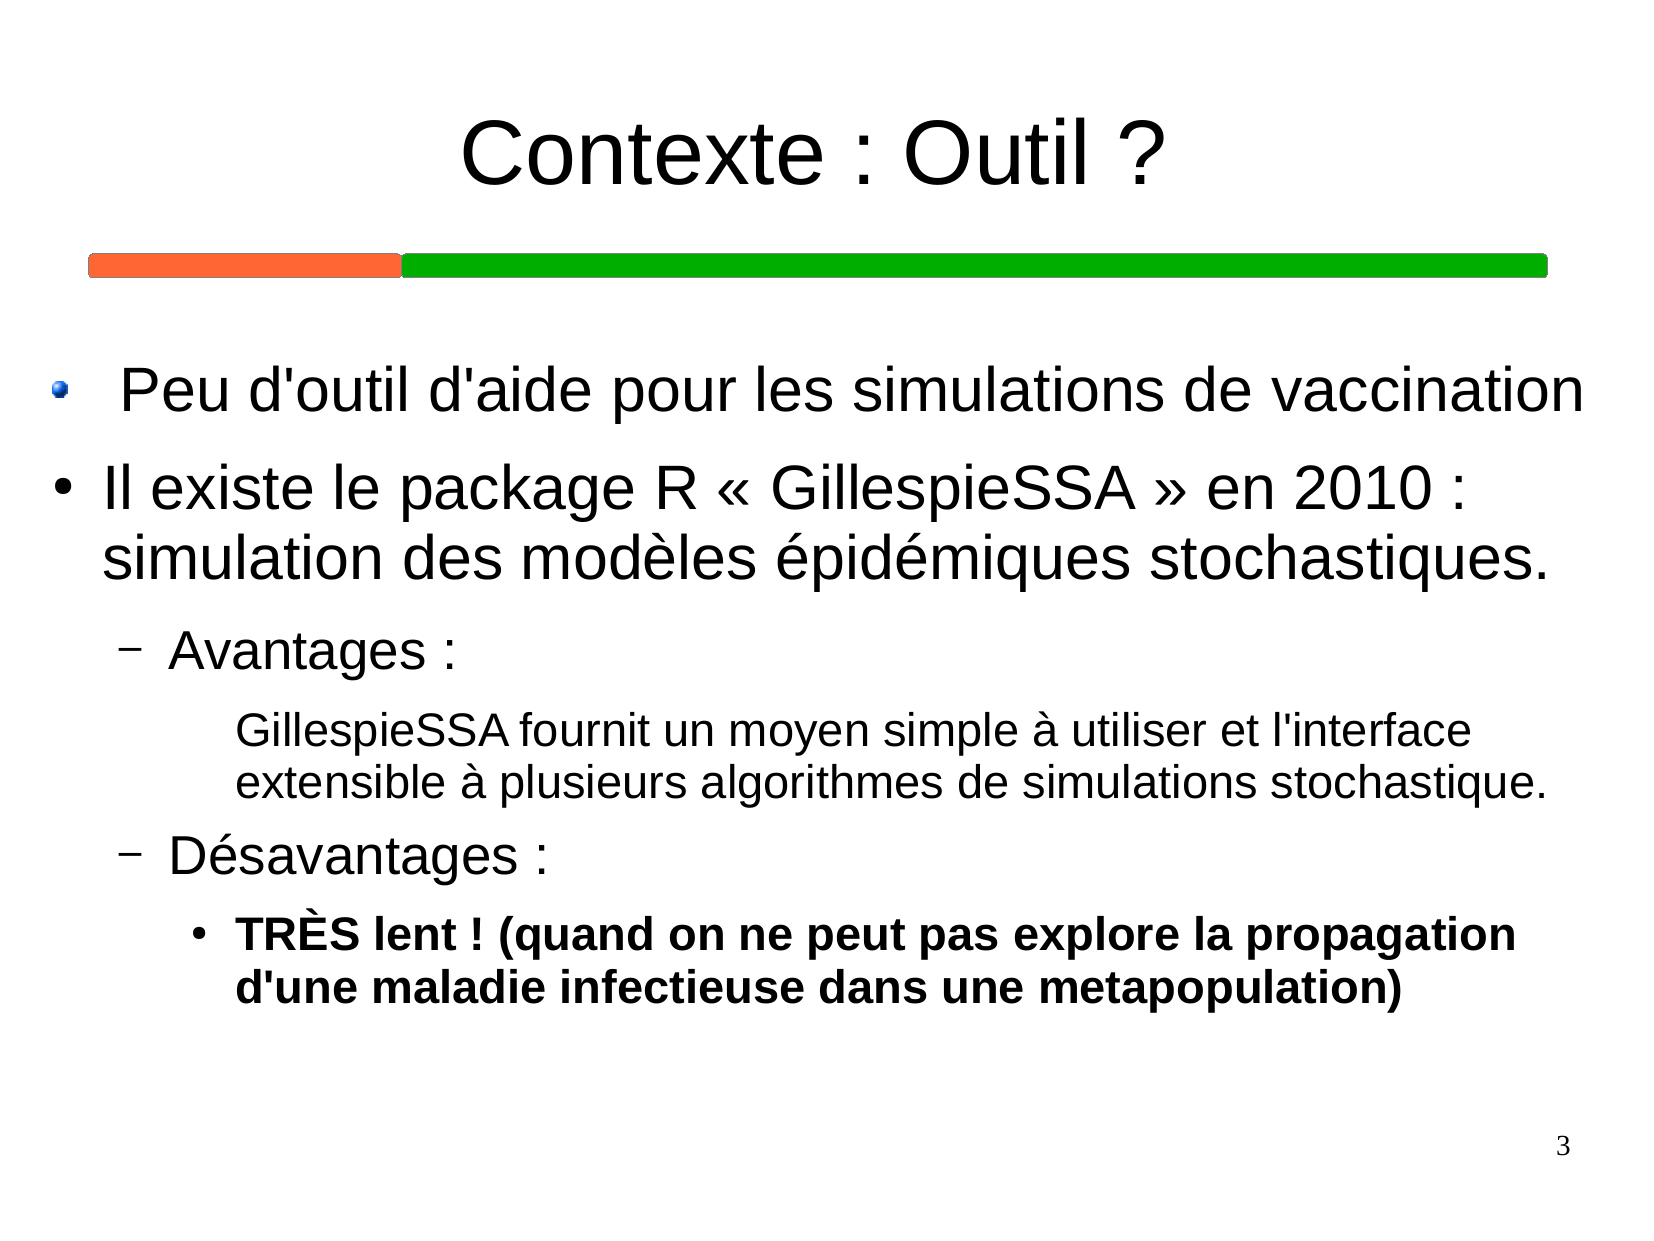

# Contexte : Outil ?
 Peu d'outil d'aide pour les simulations de vaccination
Il existe le package R « GillespieSSA » en 2010 : simulation des modèles épidémiques stochastiques.
Avantages :
GillespieSSA fournit un moyen simple à utiliser et l'interface extensible à plusieurs algorithmes de simulations stochastique.
Désavantages :
TRÈS lent ! (quand on ne peut pas explore la propagation d'une maladie infectieuse dans une metapopulation)
3